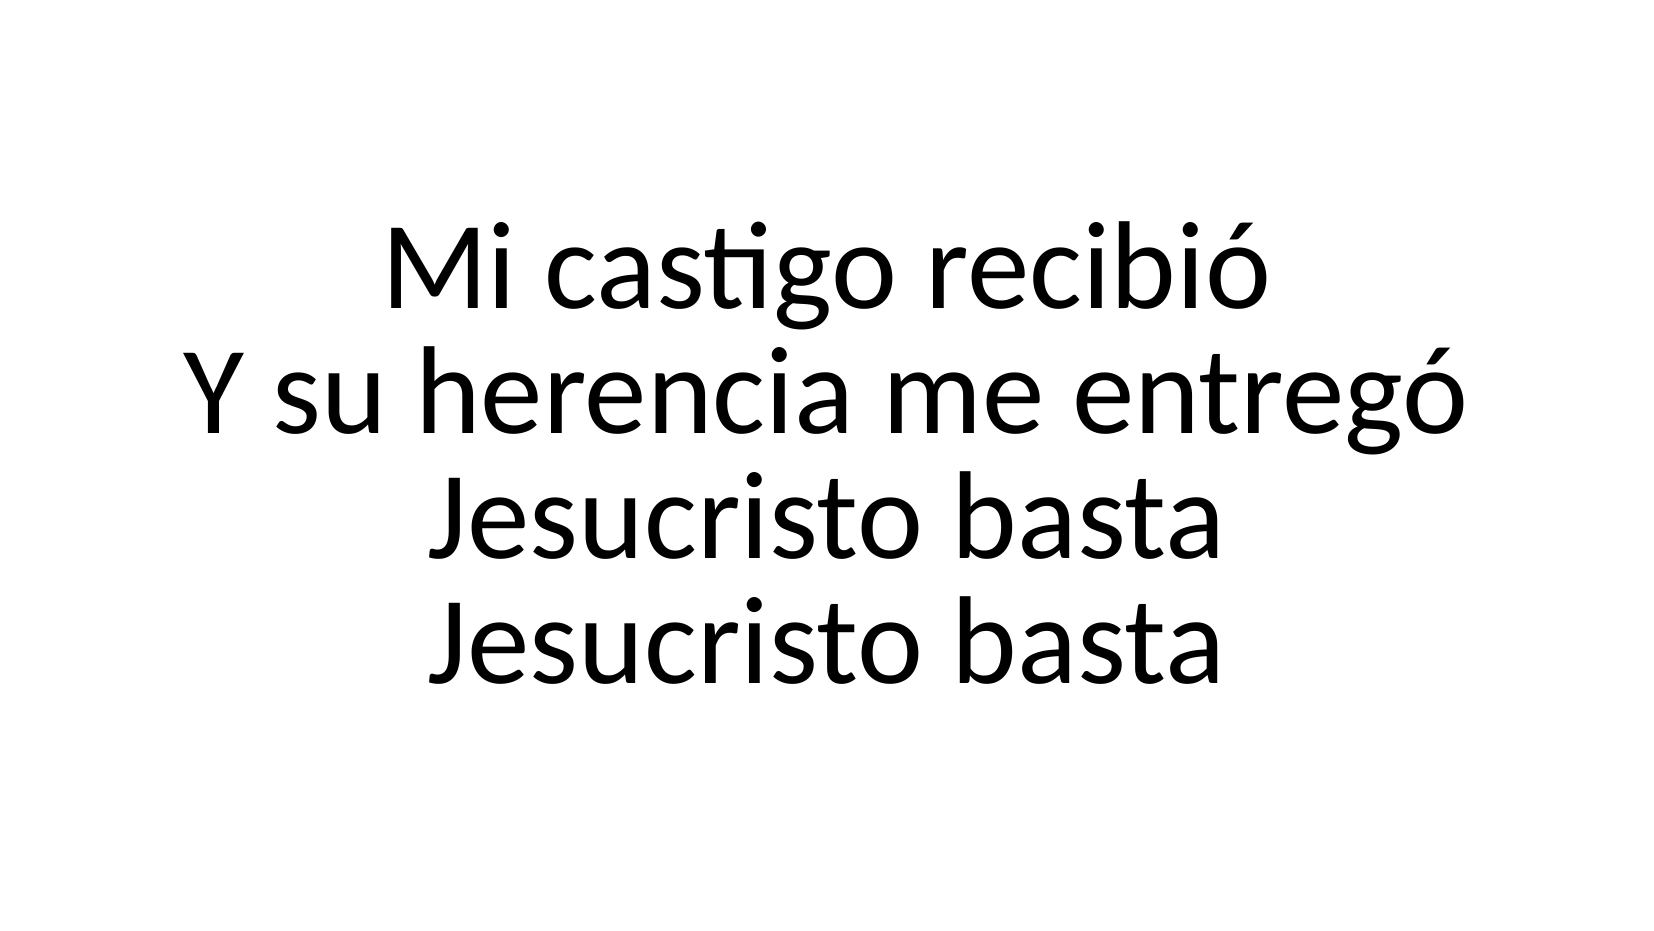

# Mi castigo recibió Y su herencia me entregó Jesucristo basta Jesucristo basta